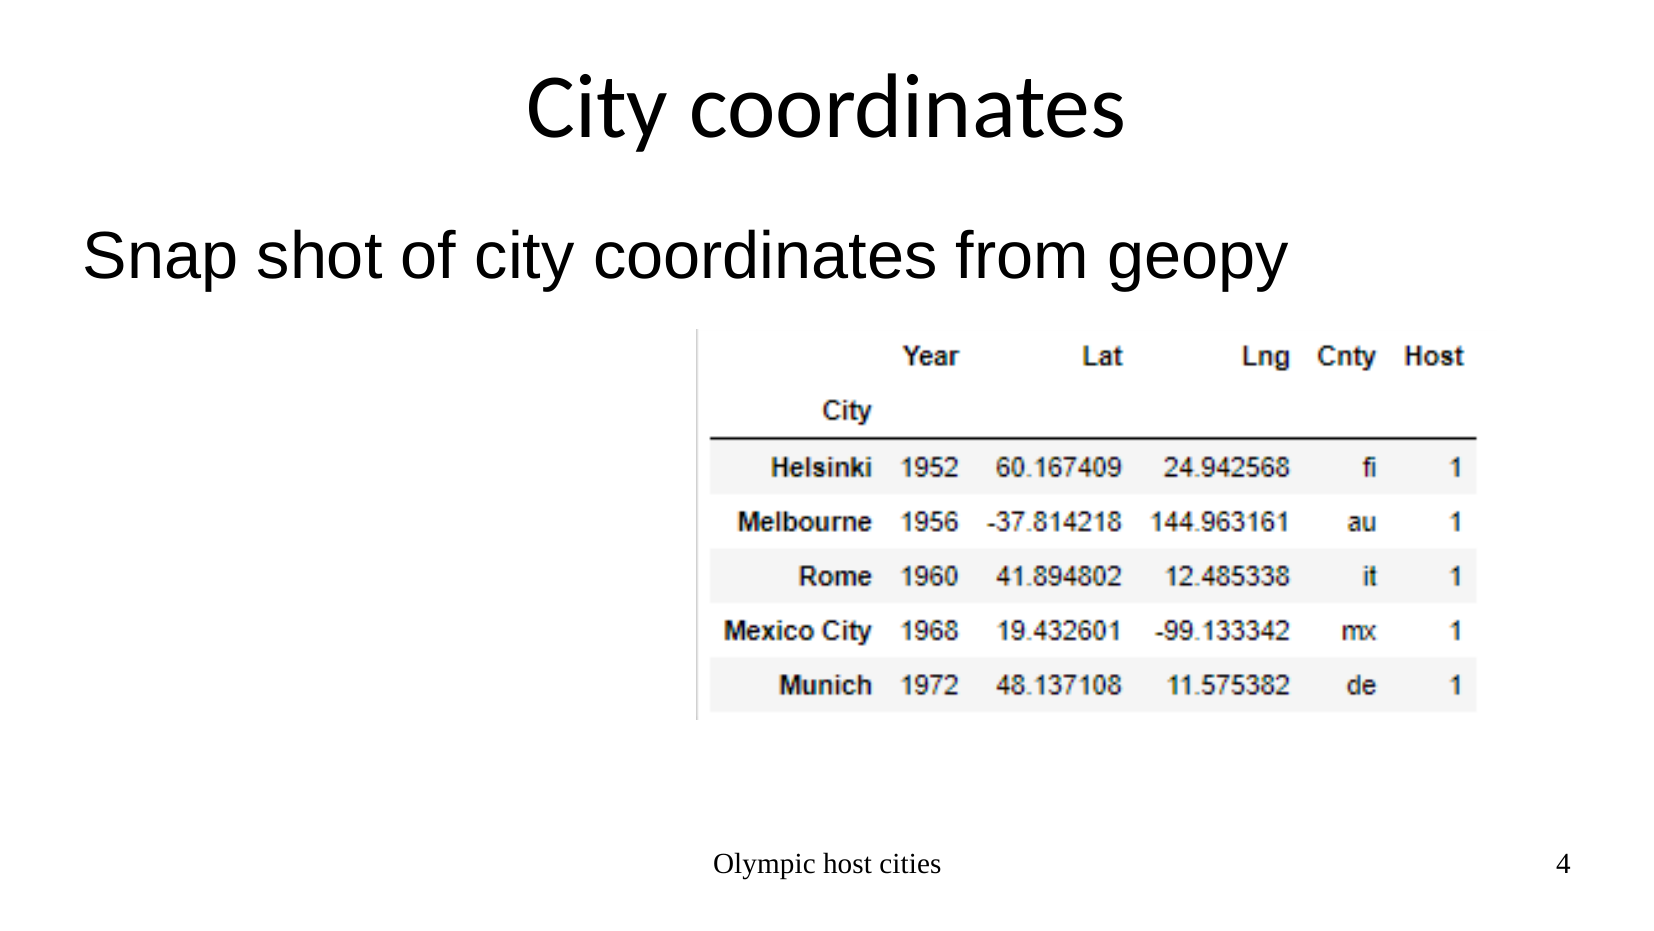

# City coordinates
Snap shot of city coordinates from geopy
Olympic host cities
4